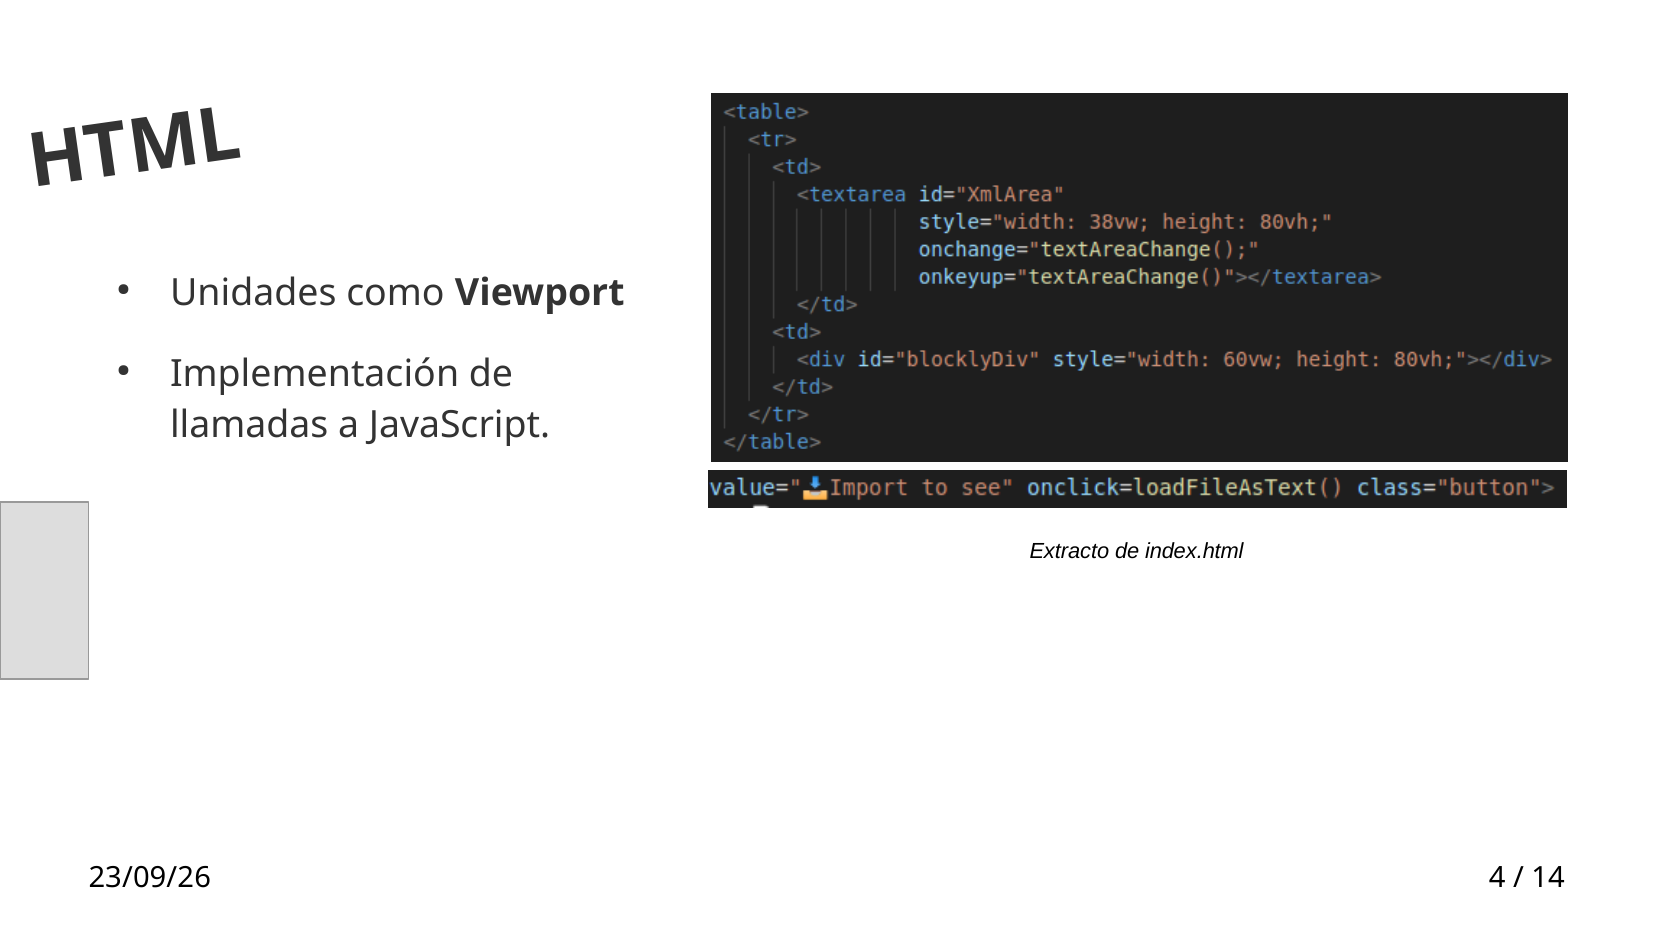

# HTML
Unidades como Viewport
Implementación de llamadas a JavaScript.
Extracto de index.html
4